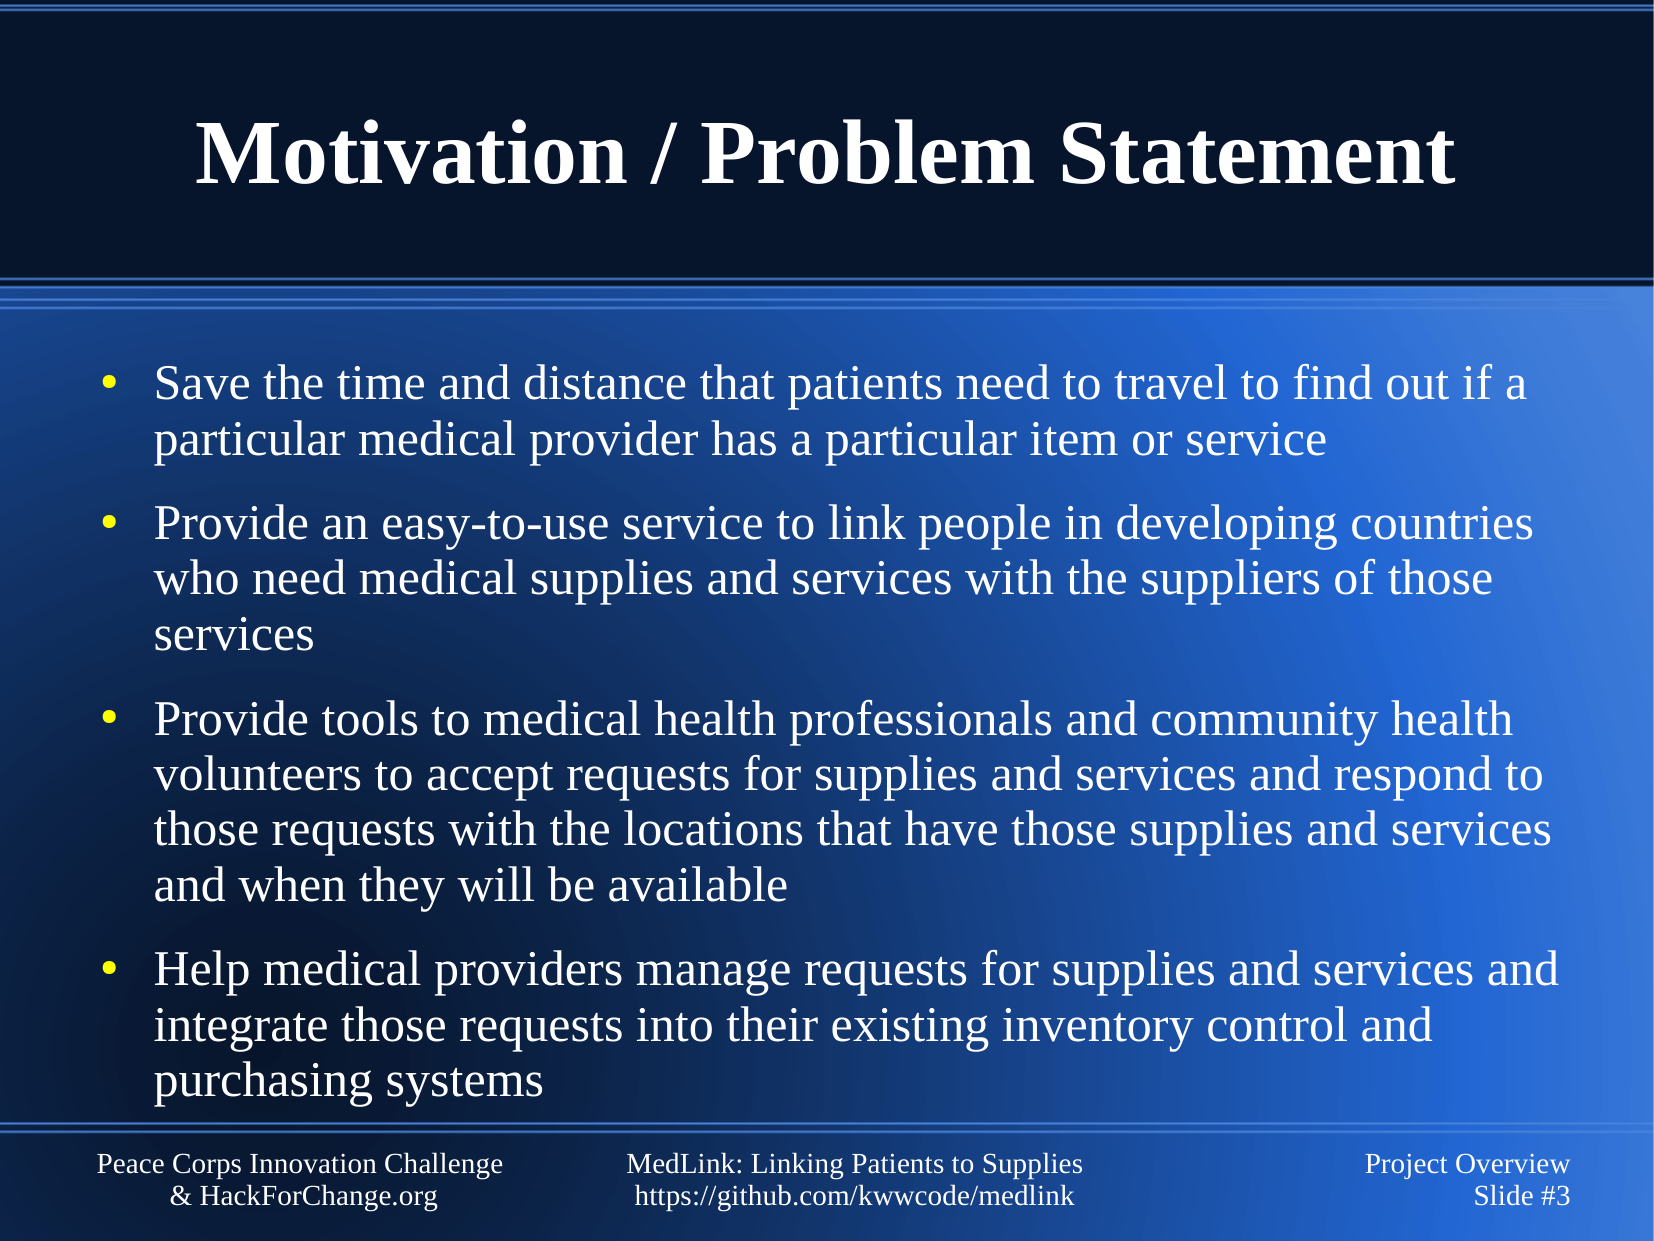

# Motivation / Problem Statement
Save the time and distance that patients need to travel to find out if a particular medical provider has a particular item or service
Provide an easy-to-use service to link people in developing countries who need medical supplies and services with the suppliers of those services
Provide tools to medical health professionals and community health volunteers to accept requests for supplies and services and respond to those requests with the locations that have those supplies and services and when they will be available
Help medical providers manage requests for supplies and services and integrate those requests into their existing inventory control and purchasing systems
3